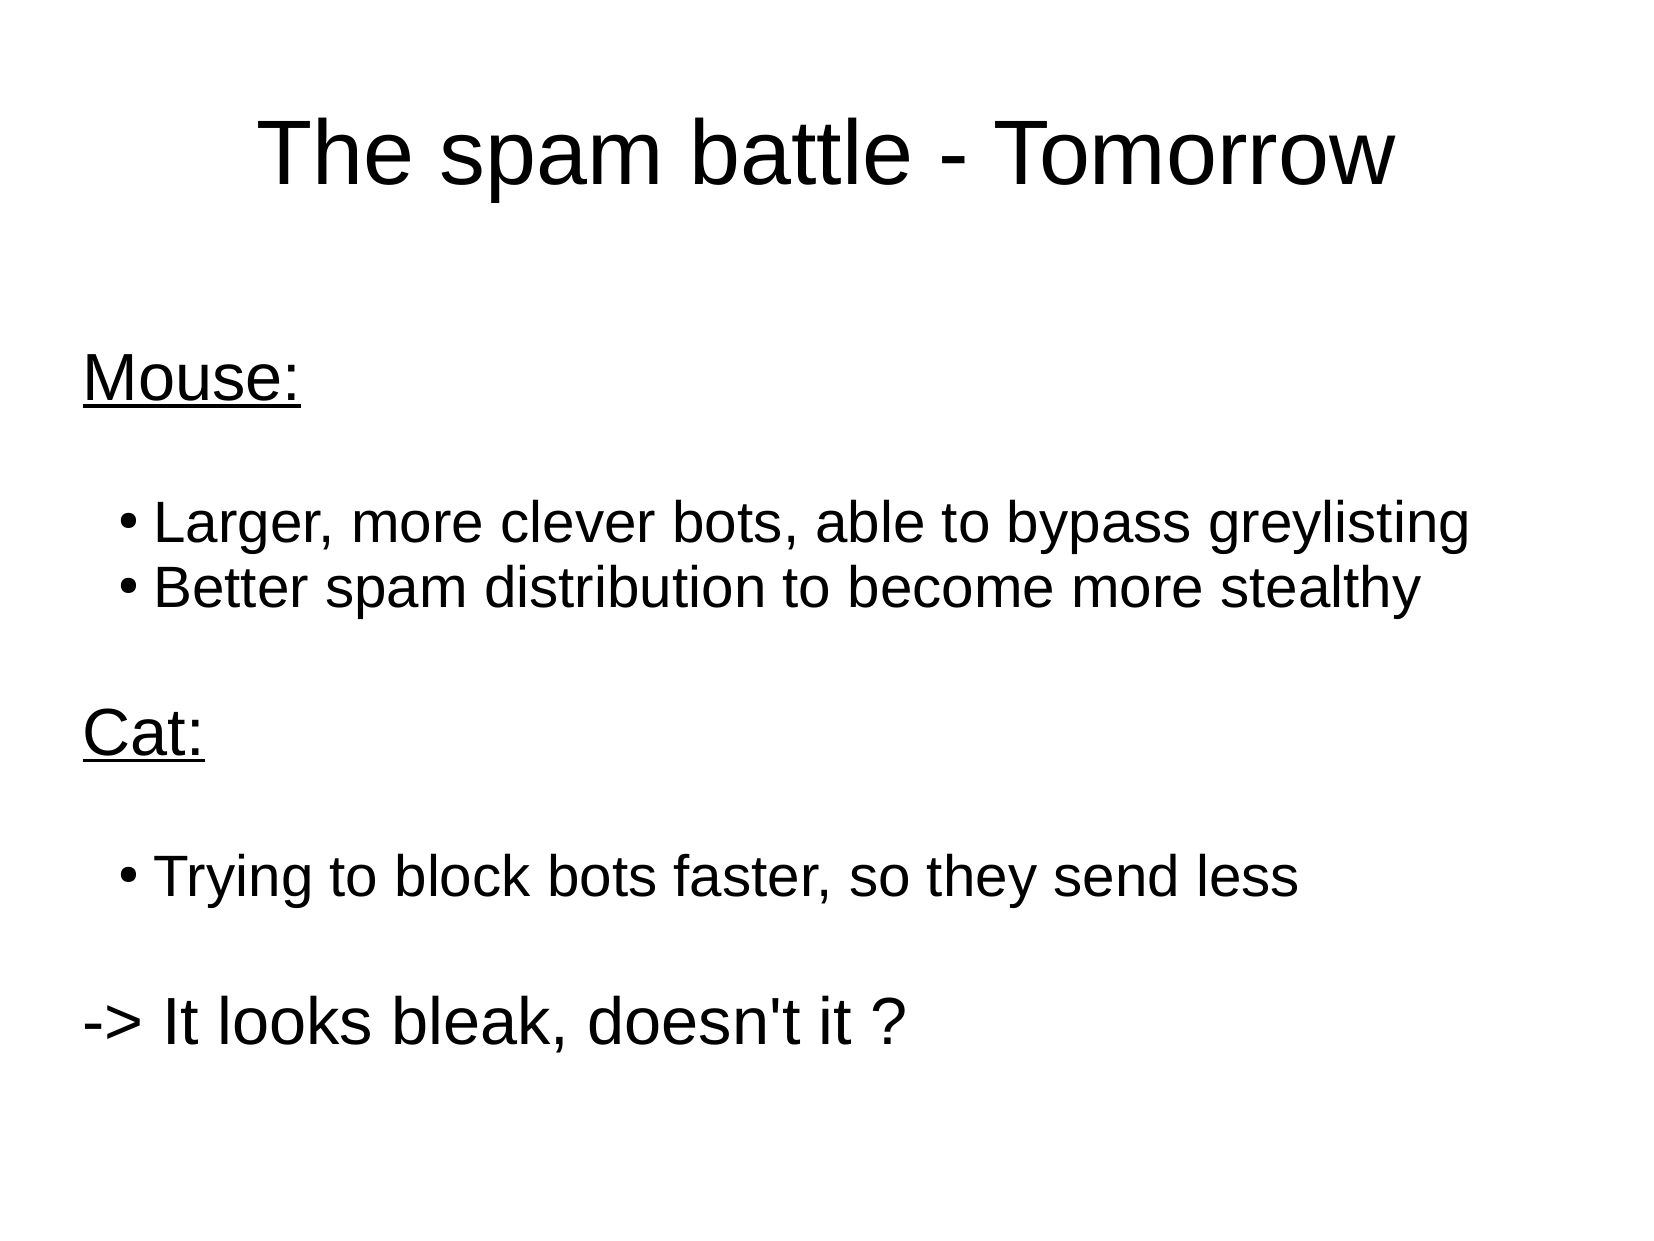

# The spam battle - Tomorrow
Mouse:
Larger, more clever bots, able to bypass greylisting
Better spam distribution to become more stealthy
Cat:
Trying to block bots faster, so they send less
-> It looks bleak, doesn't it ?